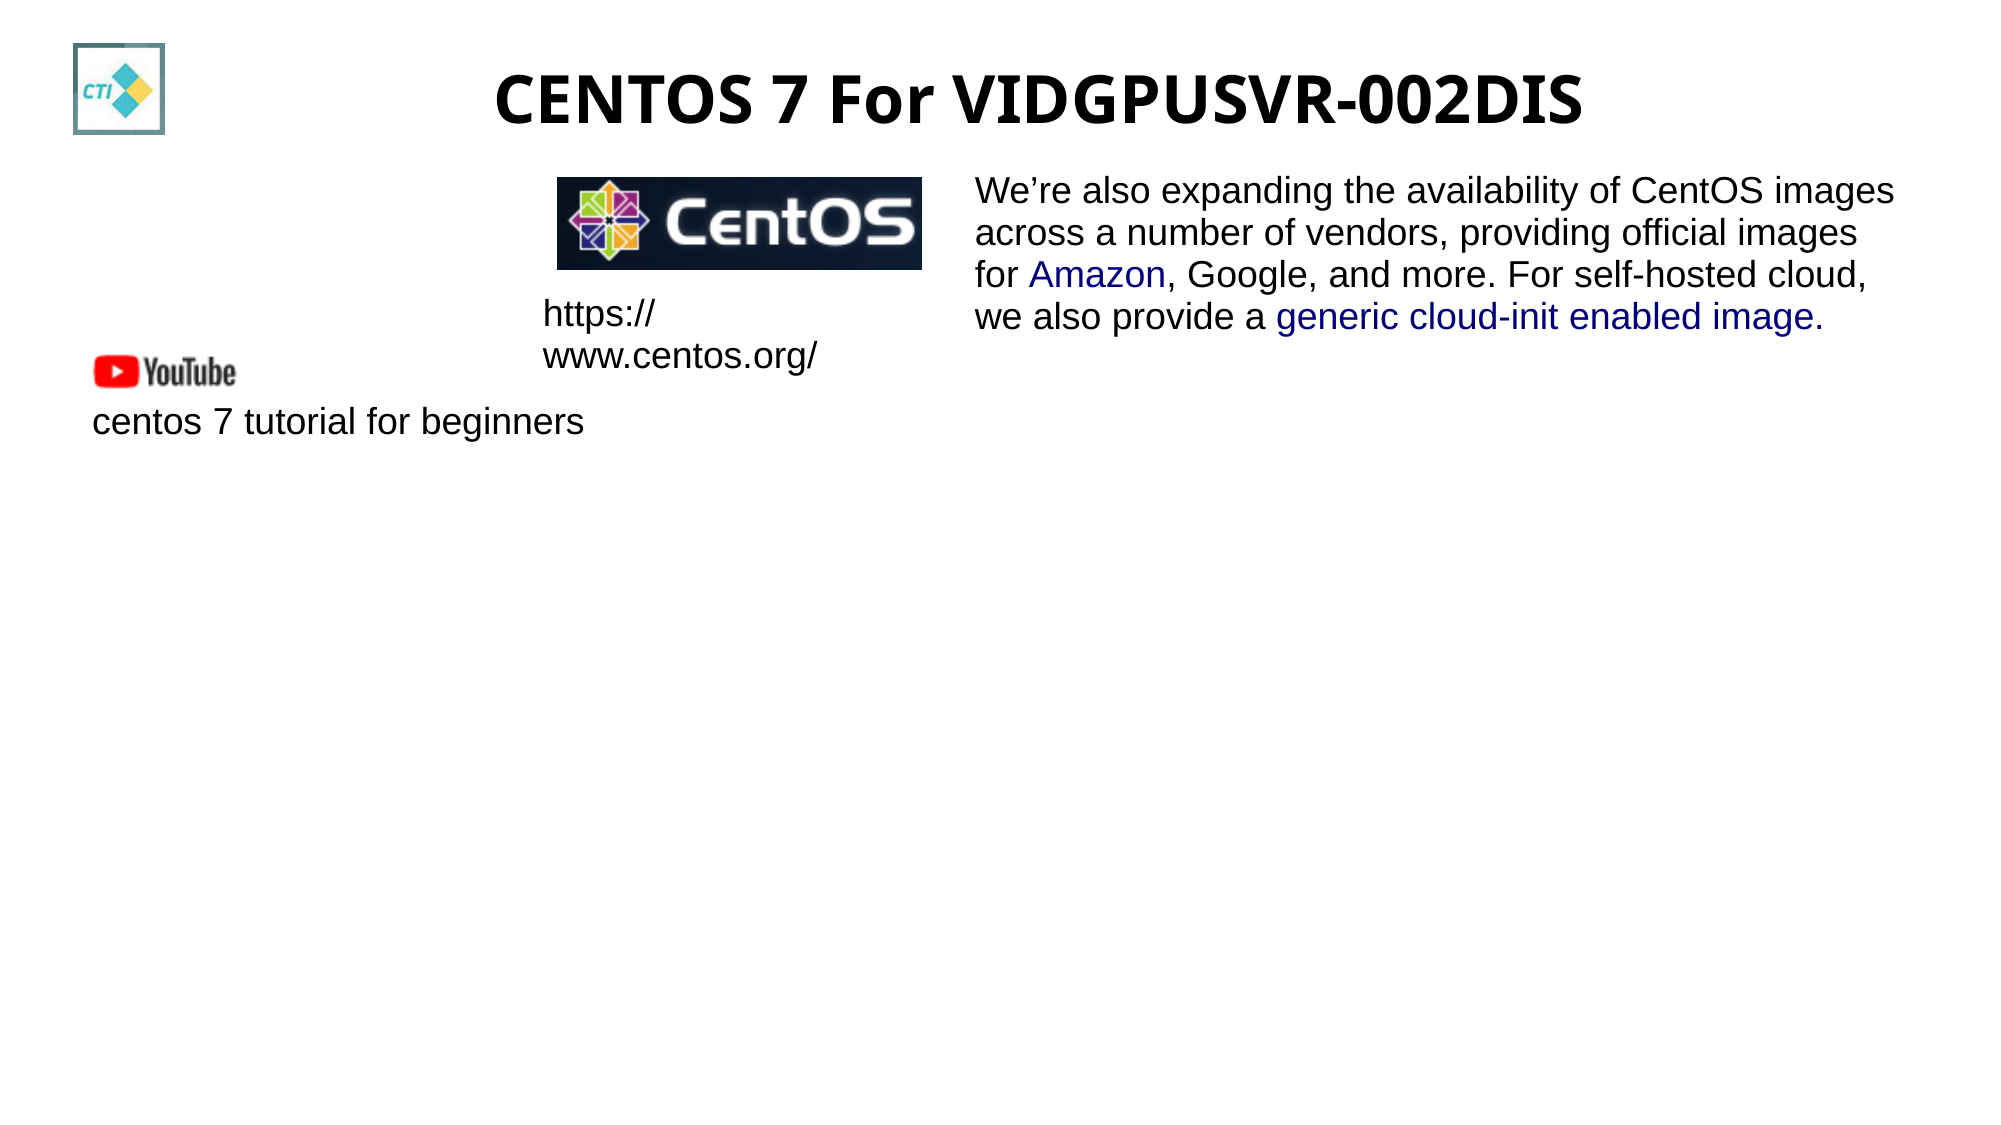

# CENTOS 7 For VIDGPUSVR-002DIS
We’re also expanding the availability of CentOS images across a number of vendors, providing official images for Amazon, Google, and more. For self-hosted cloud, we also provide a generic cloud-init enabled image.
https://www.centos.org/
centos 7 tutorial for beginners